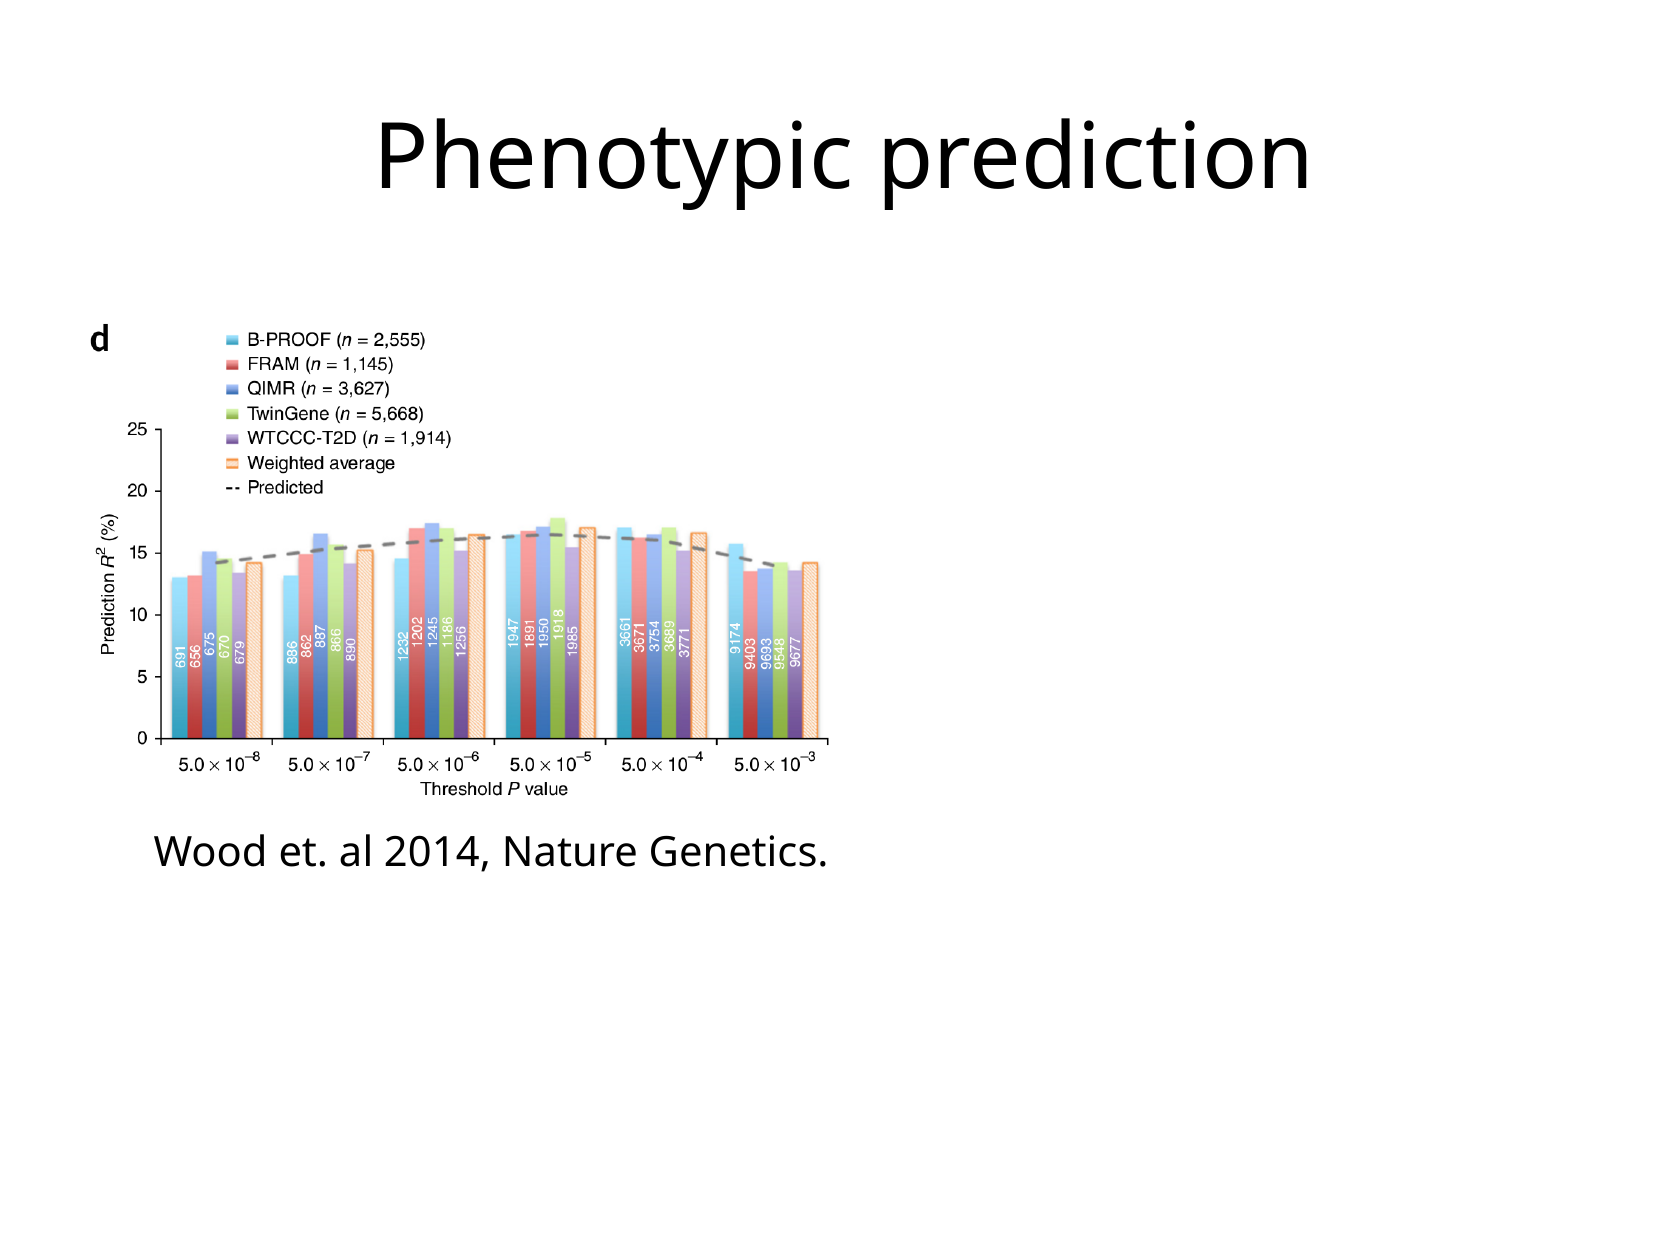

# Phenotypic prediction
Wood et. al 2014, Nature Genetics.